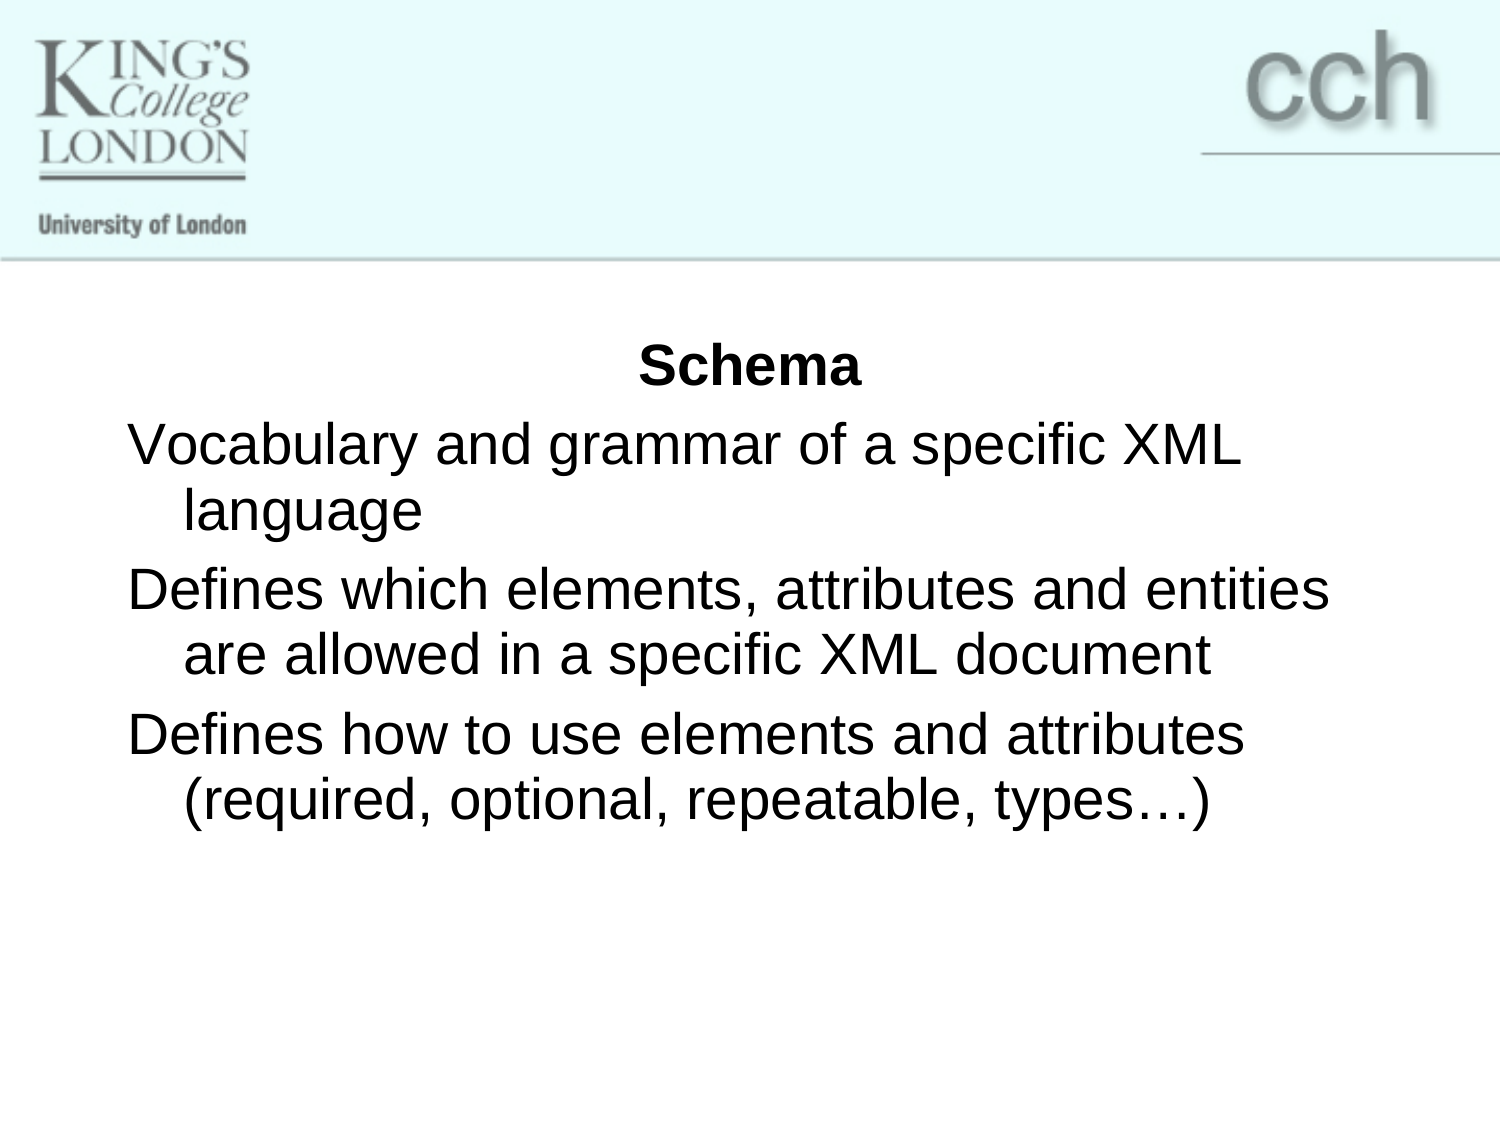

# Schema
Vocabulary and grammar of a specific XML language
Defines which elements, attributes and entities are allowed in a specific XML document
Defines how to use elements and attributes (required, optional, repeatable, types…)